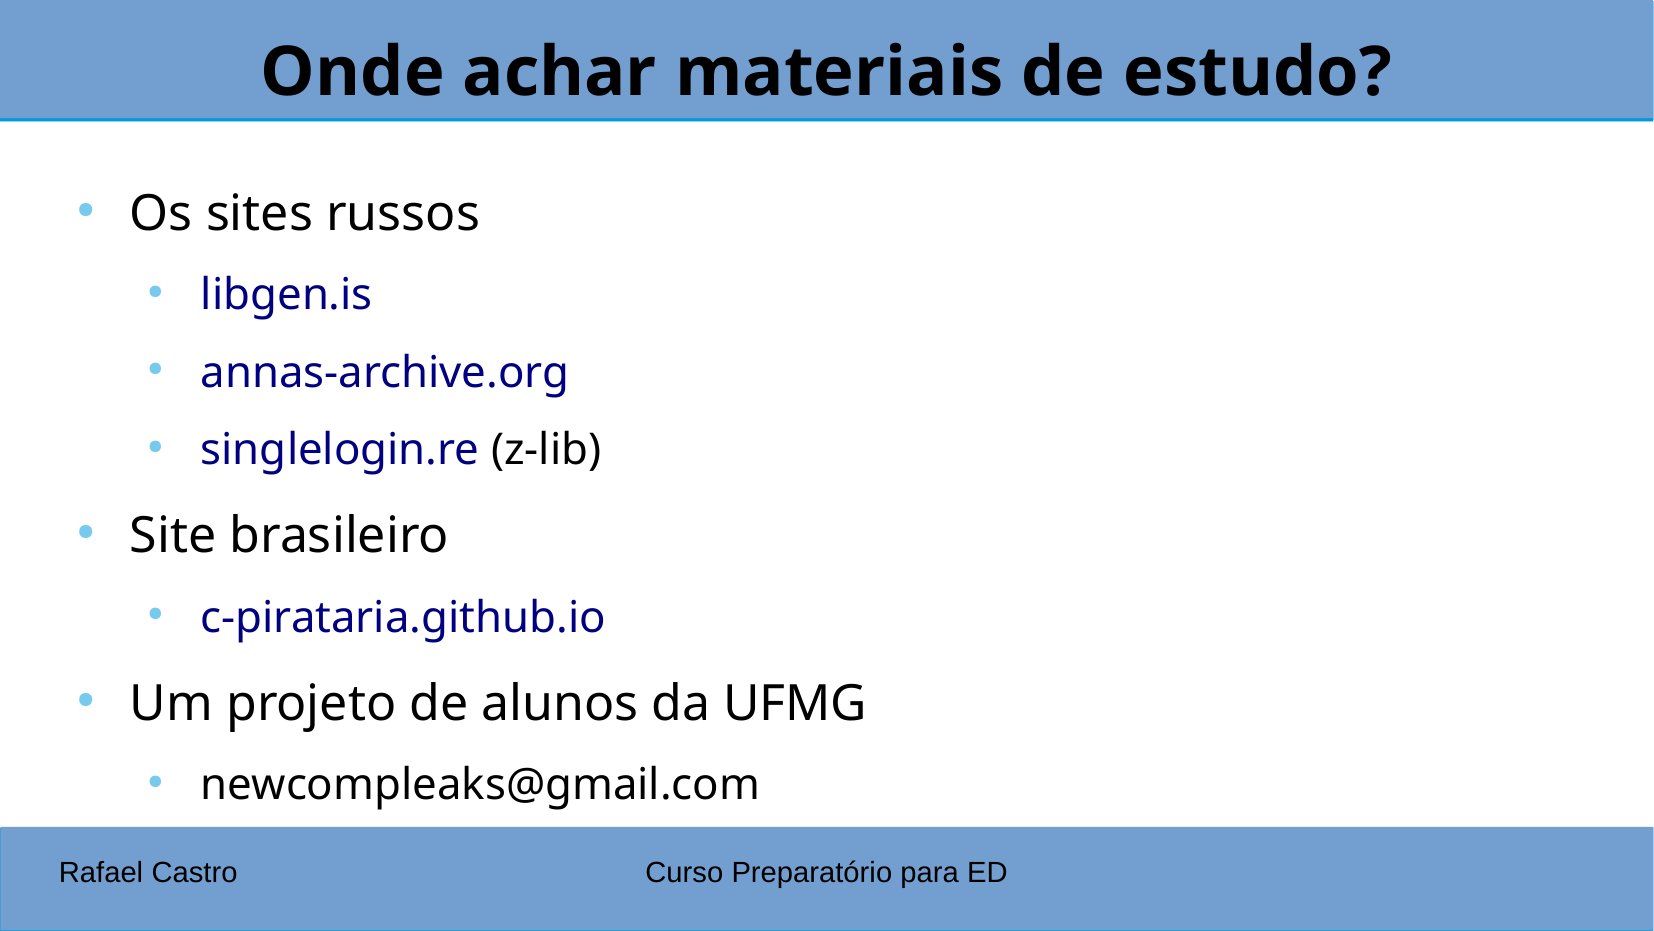

# Onde achar materiais de estudo?
Os sites russos
libgen.is
annas-archive.org
singlelogin.re (z-lib)
Site brasileiro
c-pirataria.github.io
Um projeto de alunos da UFMG
newcompleaks@gmail.com
Curso Preparatório para ED